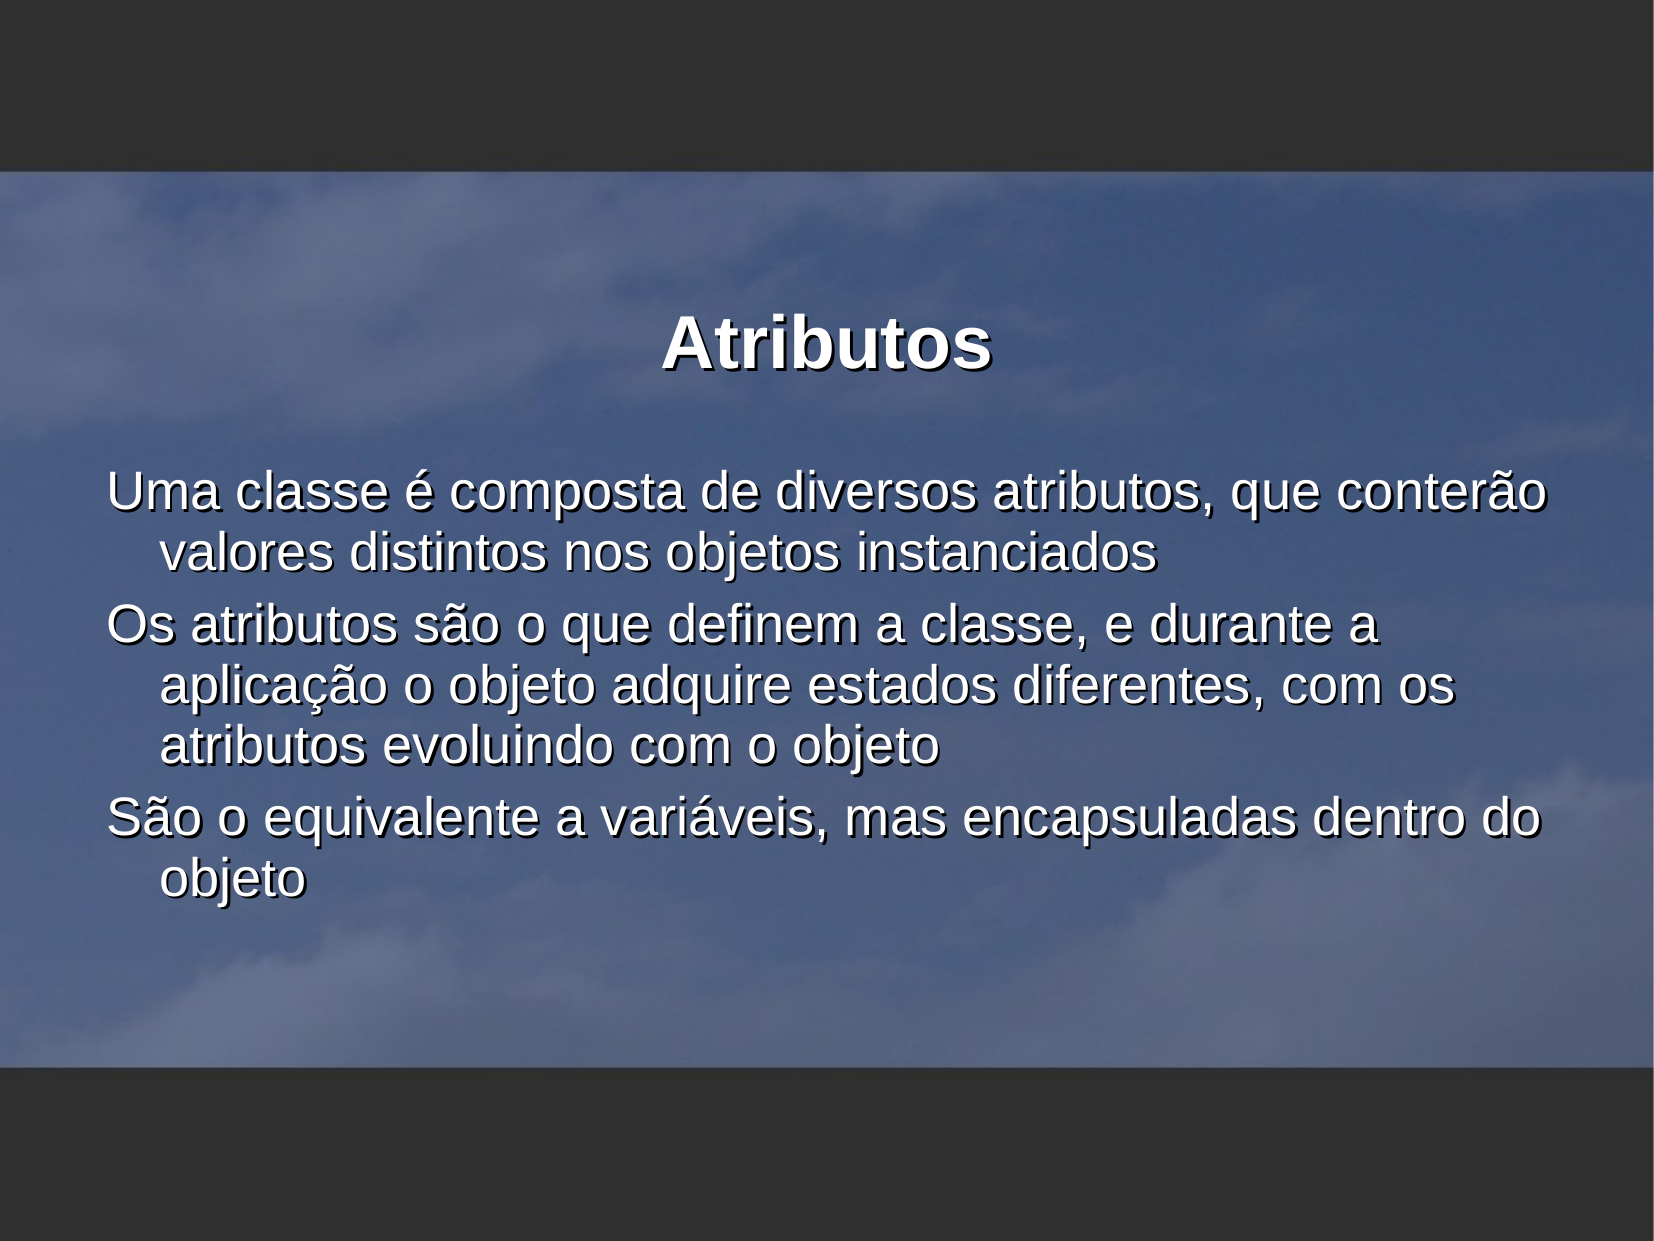

# Atributos
Uma classe é composta de diversos atributos, que conterão valores distintos nos objetos instanciados
Os atributos são o que definem a classe, e durante a aplicação o objeto adquire estados diferentes, com os atributos evoluindo com o objeto
São o equivalente a variáveis, mas encapsuladas dentro do objeto